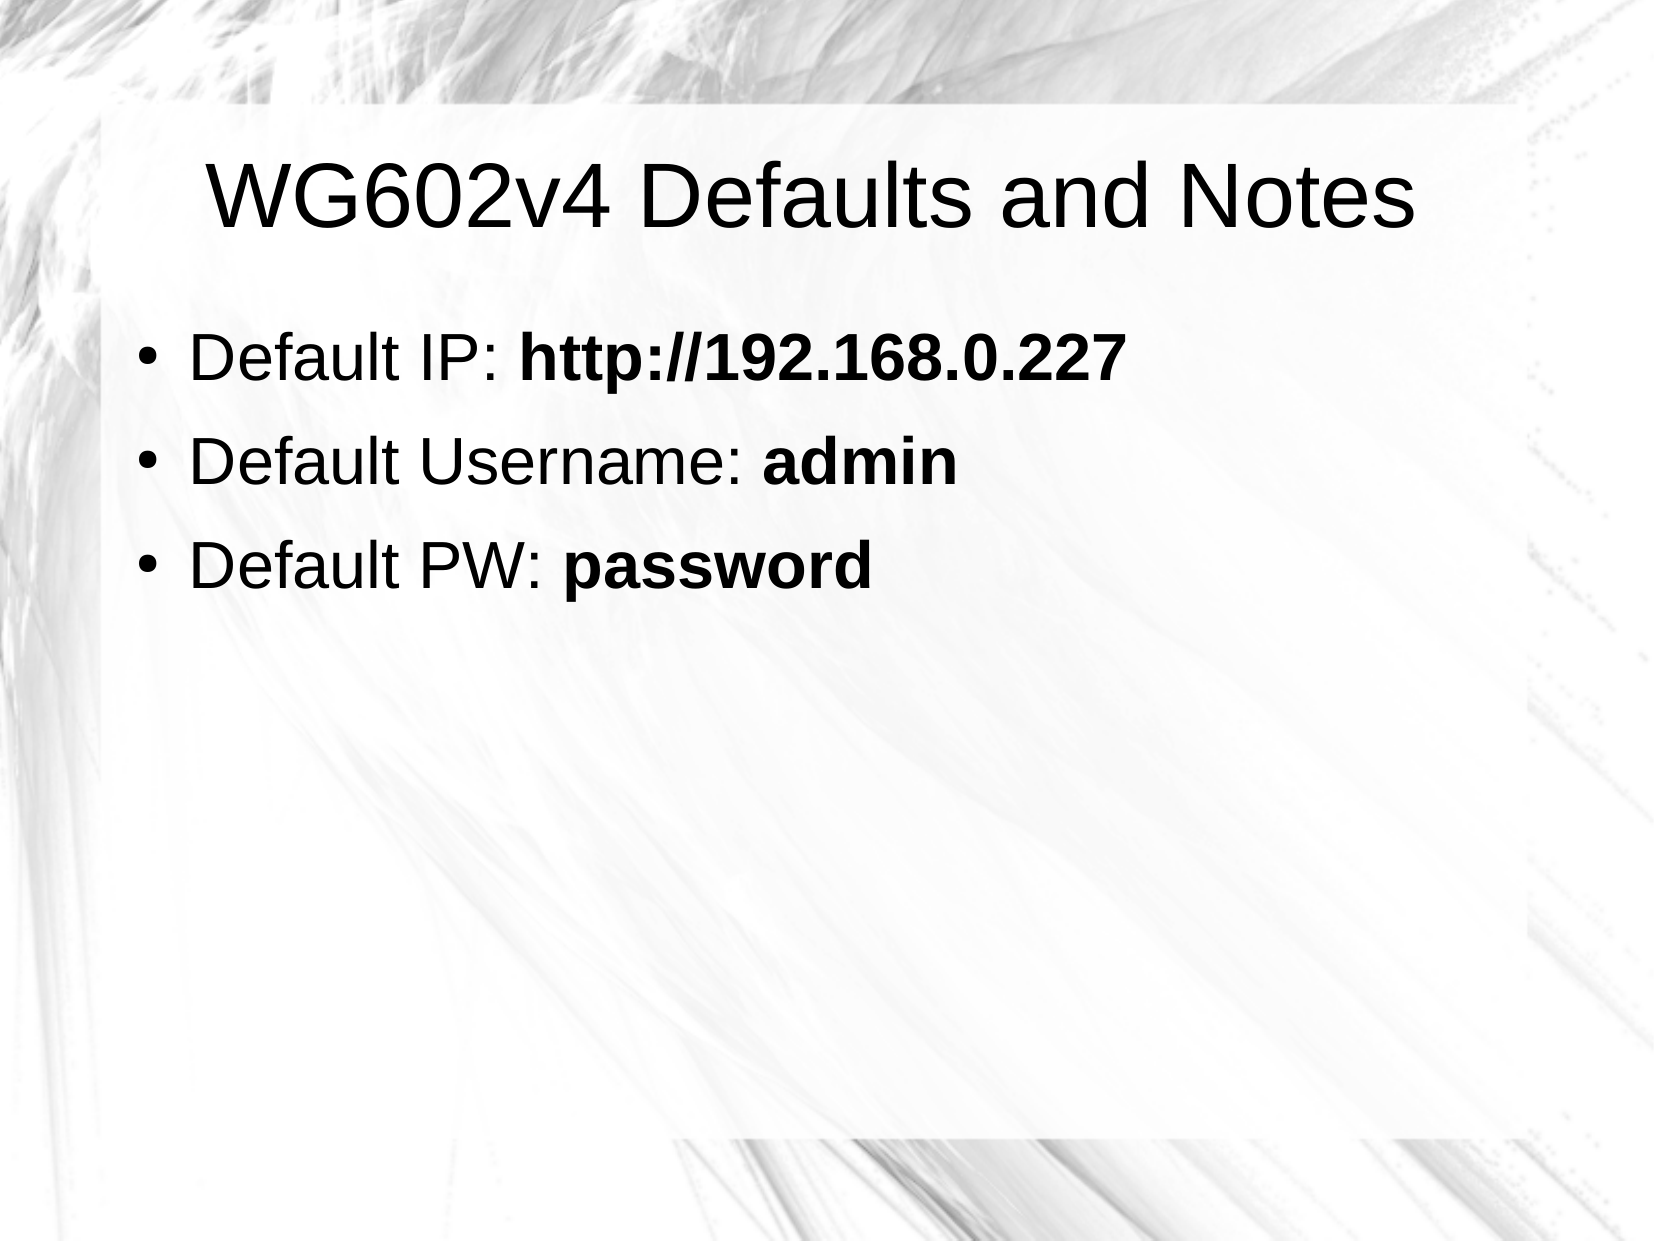

# WG602v4 Defaults and Notes
Default IP: http://192.168.0.227
Default Username: admin
Default PW: password